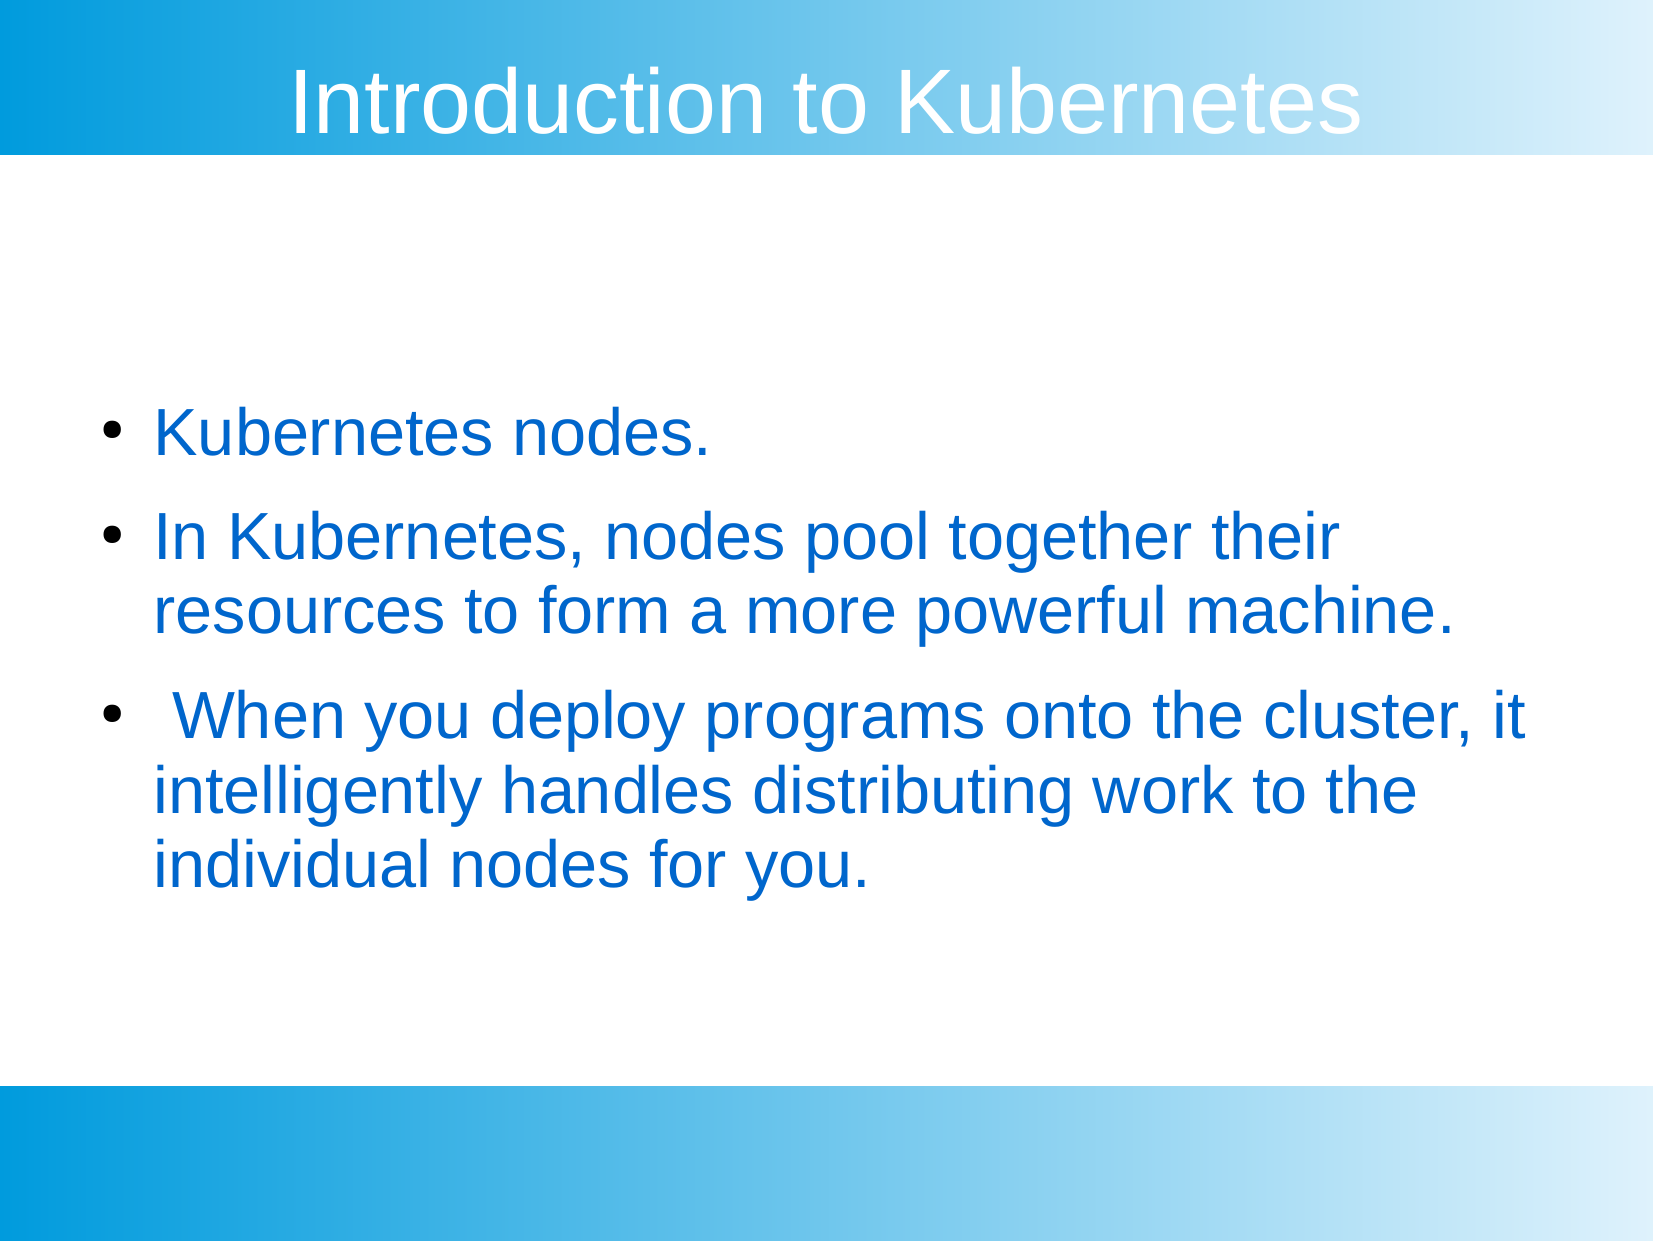

# Introduction to Kubernetes
Kubernetes nodes.
In Kubernetes, nodes pool together their resources to form a more powerful machine.
 When you deploy programs onto the cluster, it intelligently handles distributing work to the individual nodes for you.